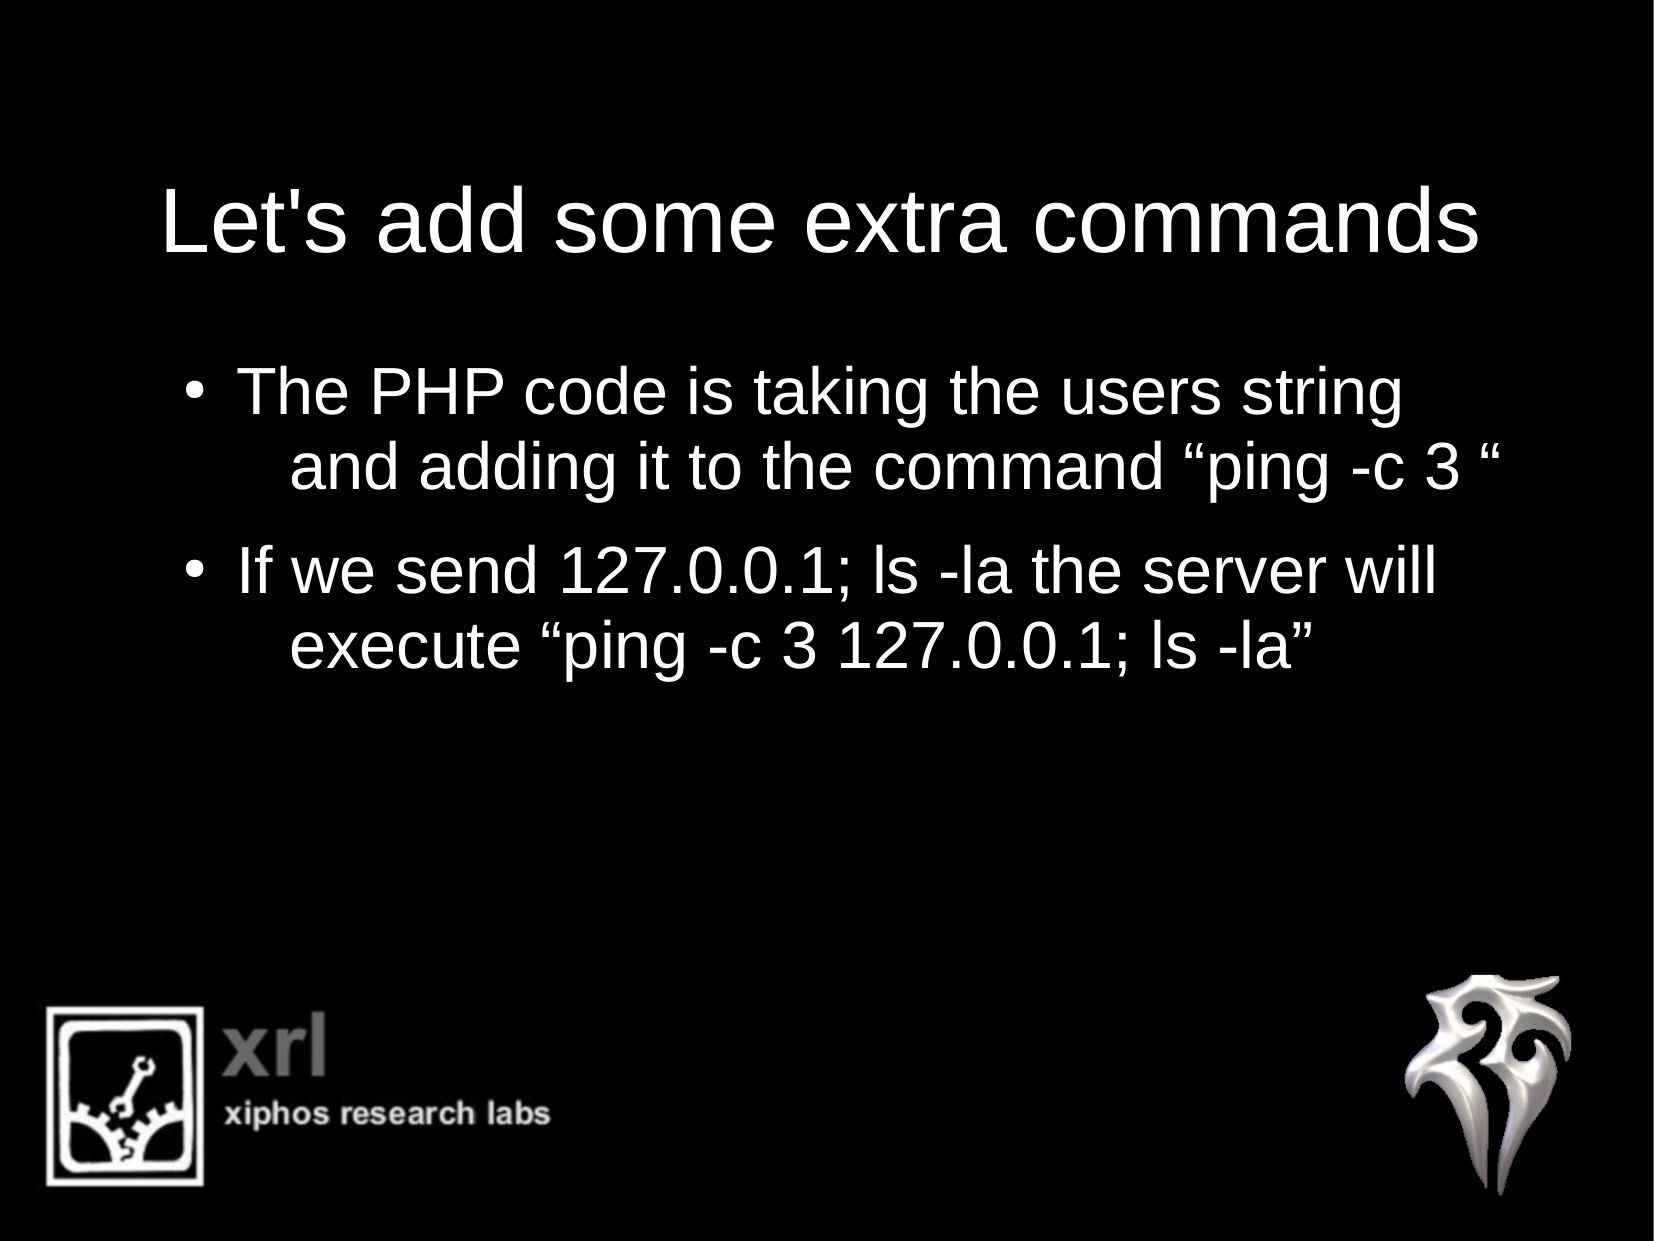

# Let's add some extra commands
The PHP code is taking the users string and adding it to the command “ping -c 3 “
If we send 127.0.0.1; ls -la the server will execute “ping -c 3 127.0.0.1; ls -la”